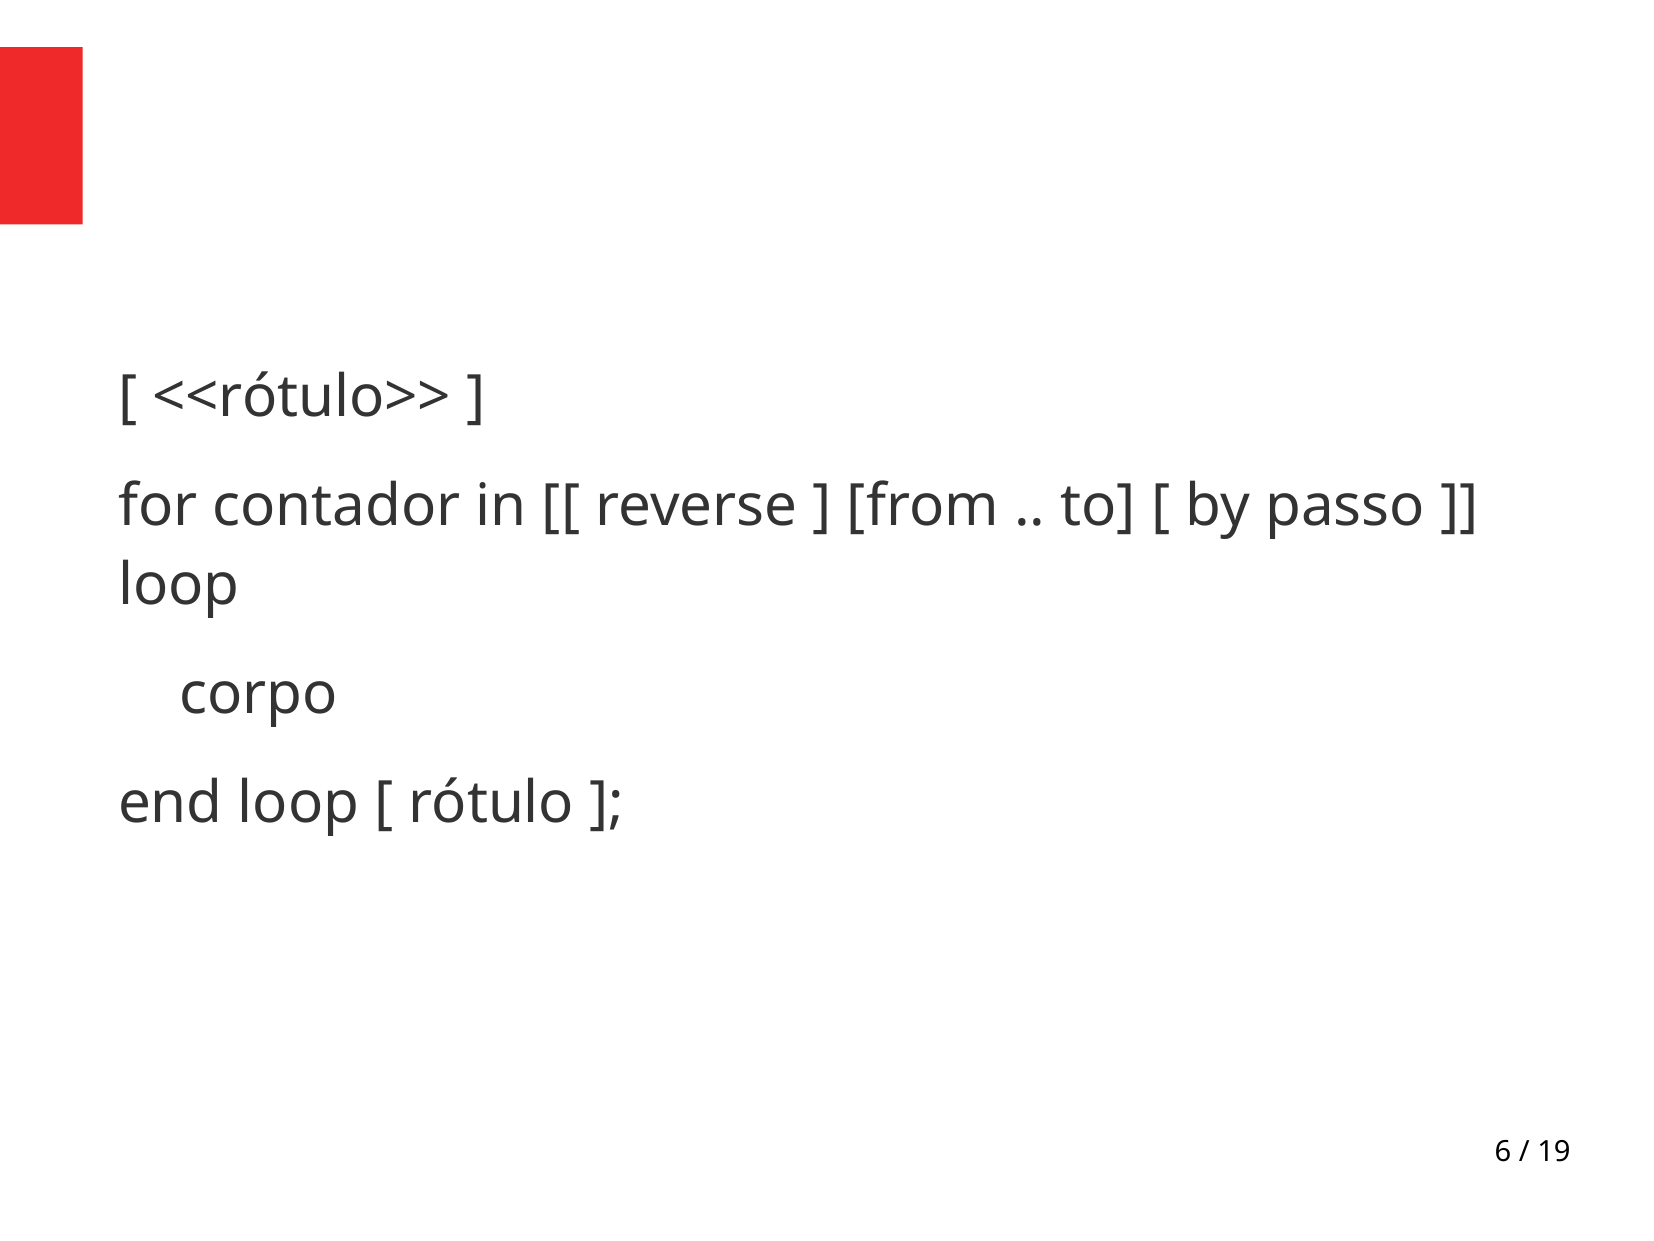

#
[ <<rótulo>> ]
for contador in [[ reverse ] [from .. to] [ by passo ]] loop
 corpo
end loop [ rótulo ];
6